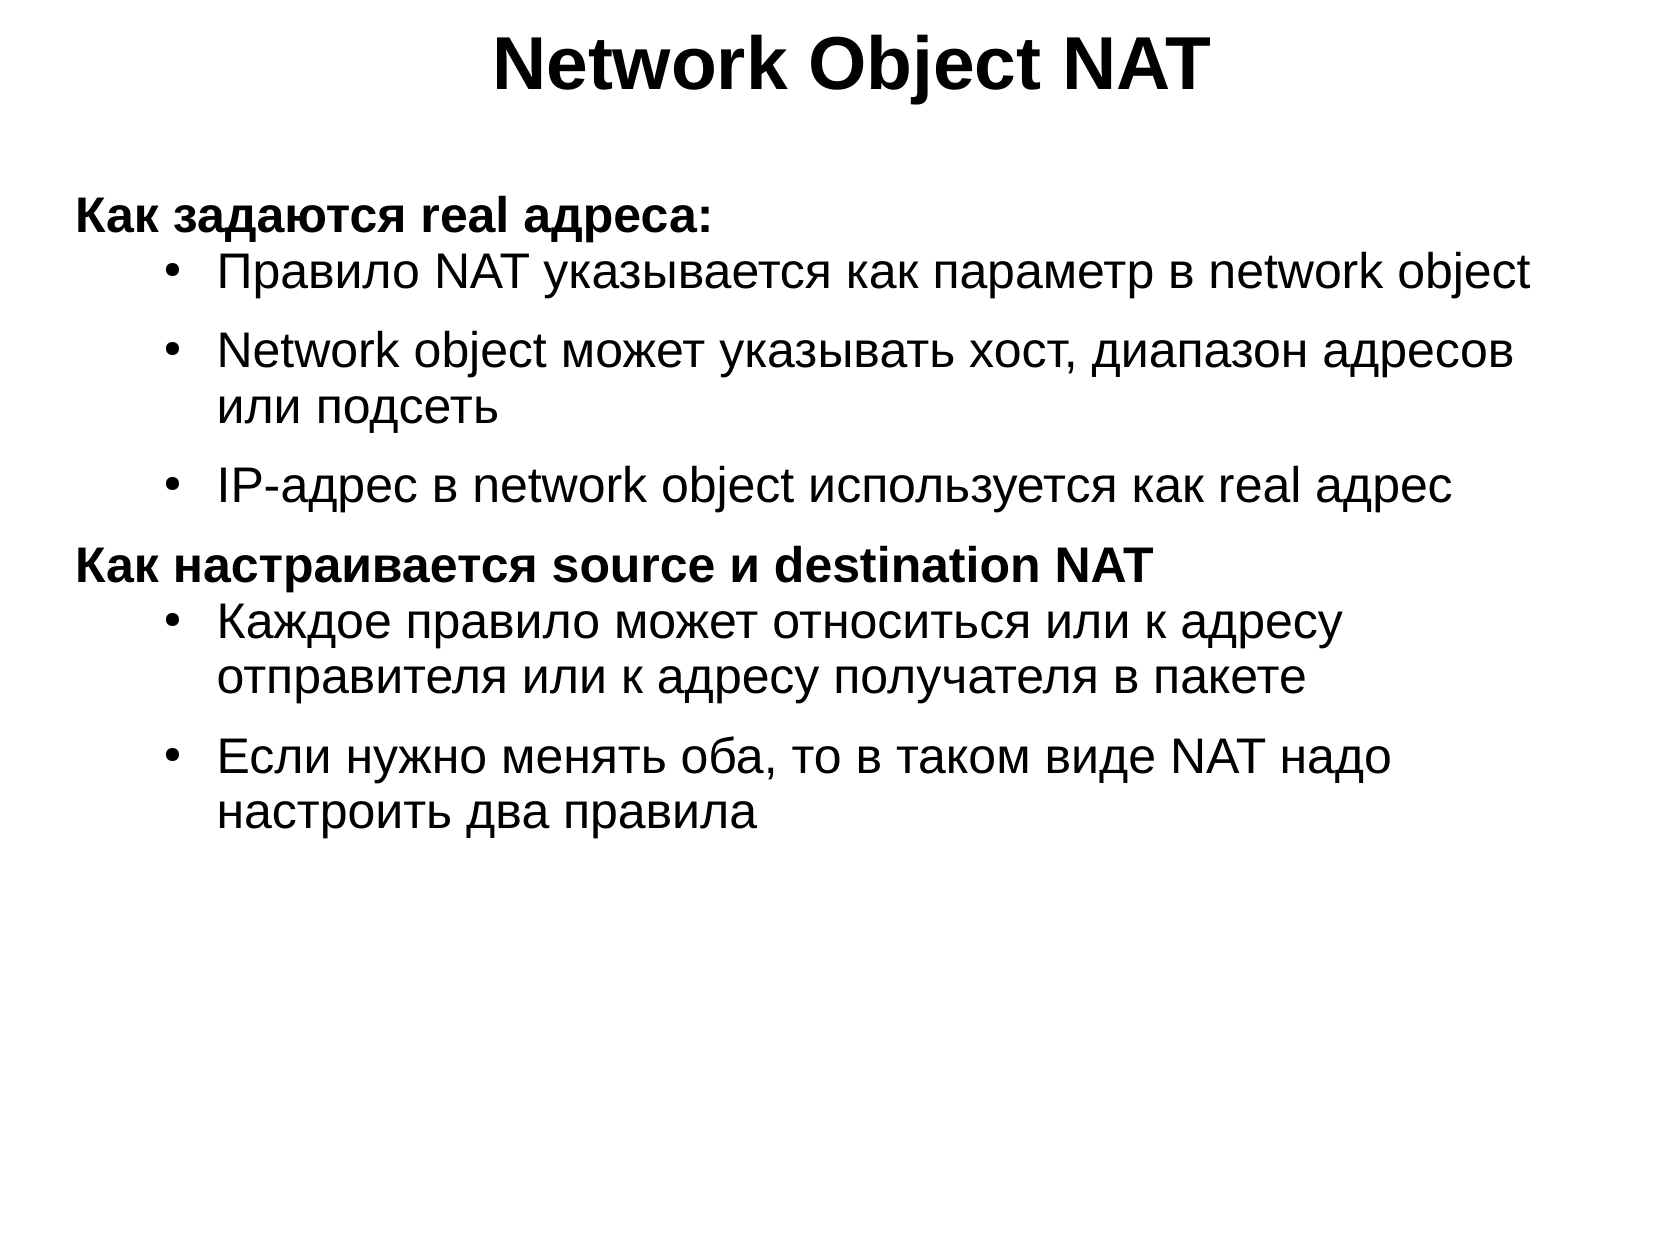

Network Object NAT
# Как задаются real адреса:
Правило NAT указывается как параметр в network object
Network object может указывать хост, диапазон адресов или подсеть
IP-адрес в network object используется как real адрес
Как настраивается source и destination NAT
Каждое правило может относиться или к адресу отправителя или к адресу получателя в пакете
Если нужно менять оба, то в таком виде NAT надо настроить два правила